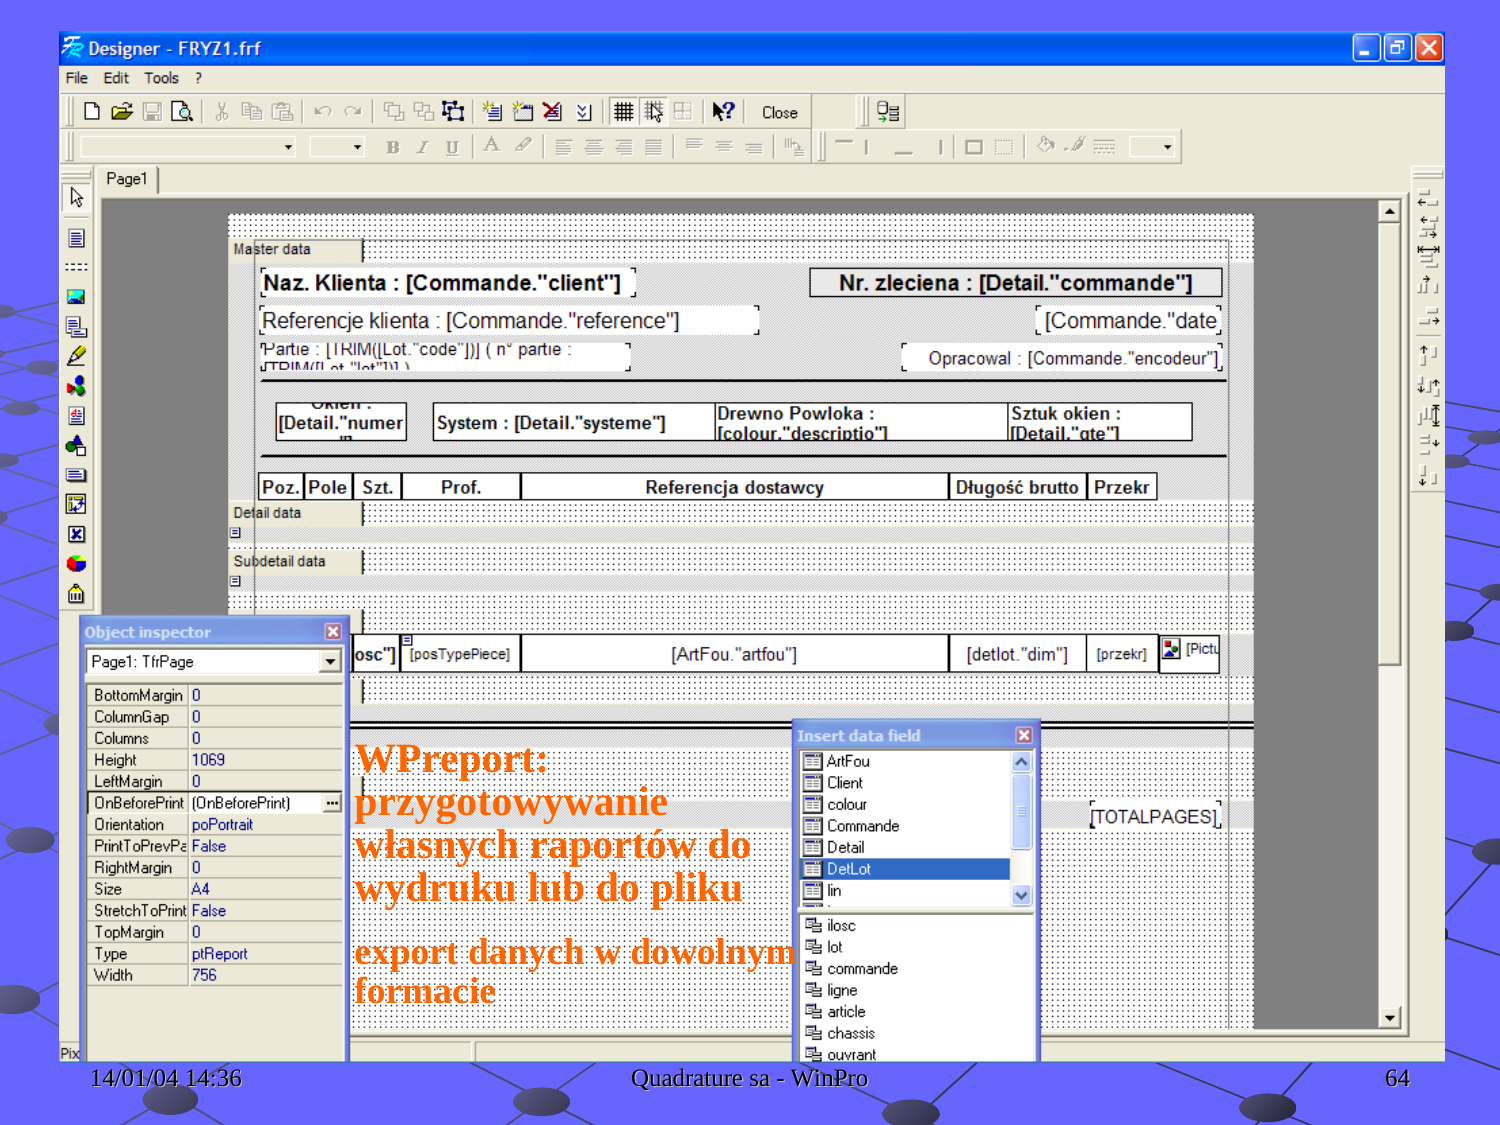

WPreport: przygotowywanie własnych raportów do wydruku lub do pliku
export danych w dowolnym formacie